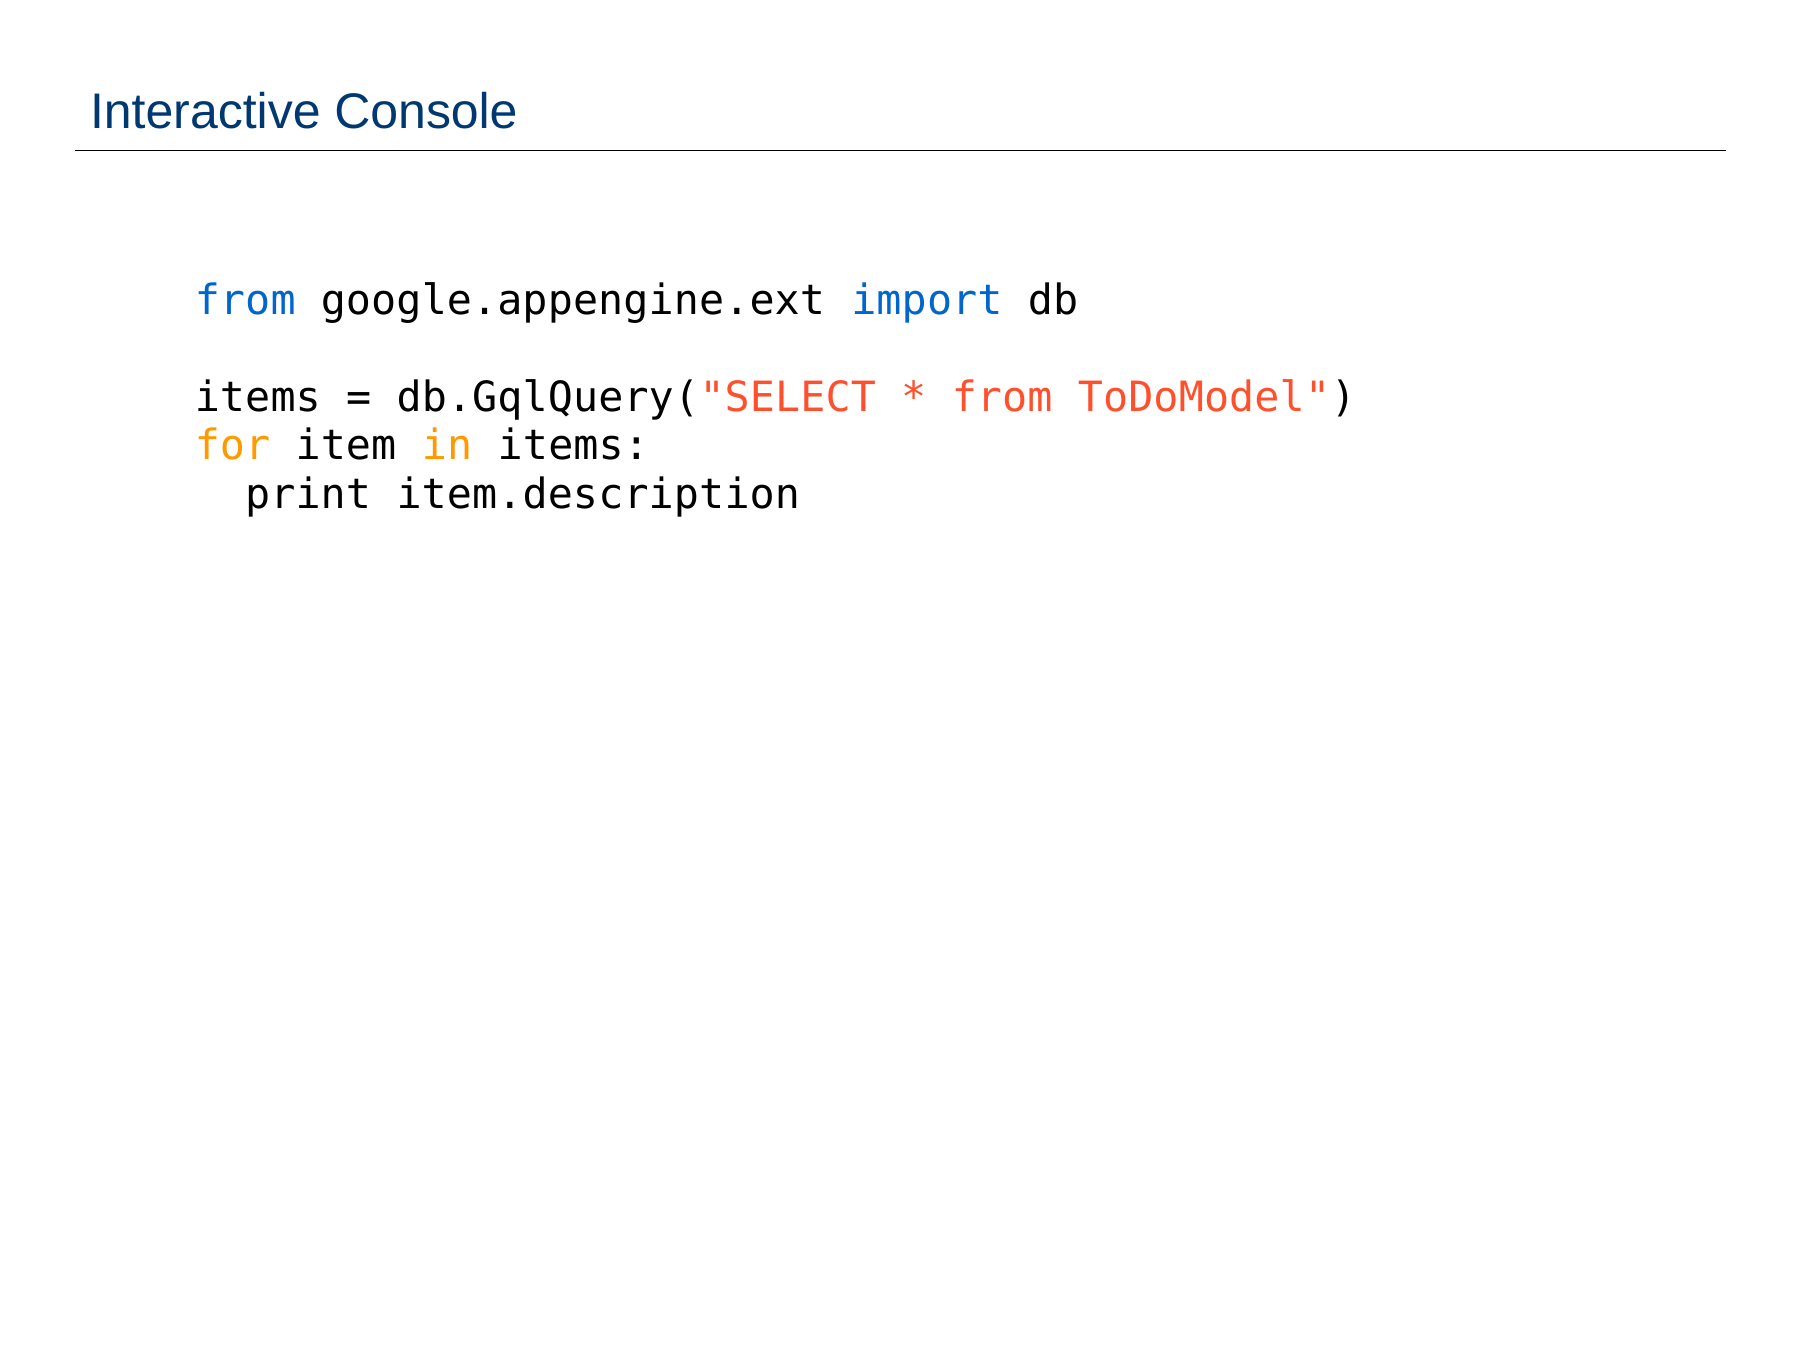

# Interactive Console
from google.appengine.ext import db
items = db.GqlQuery("SELECT * from ToDoModel")
for item in items:
 print item.description